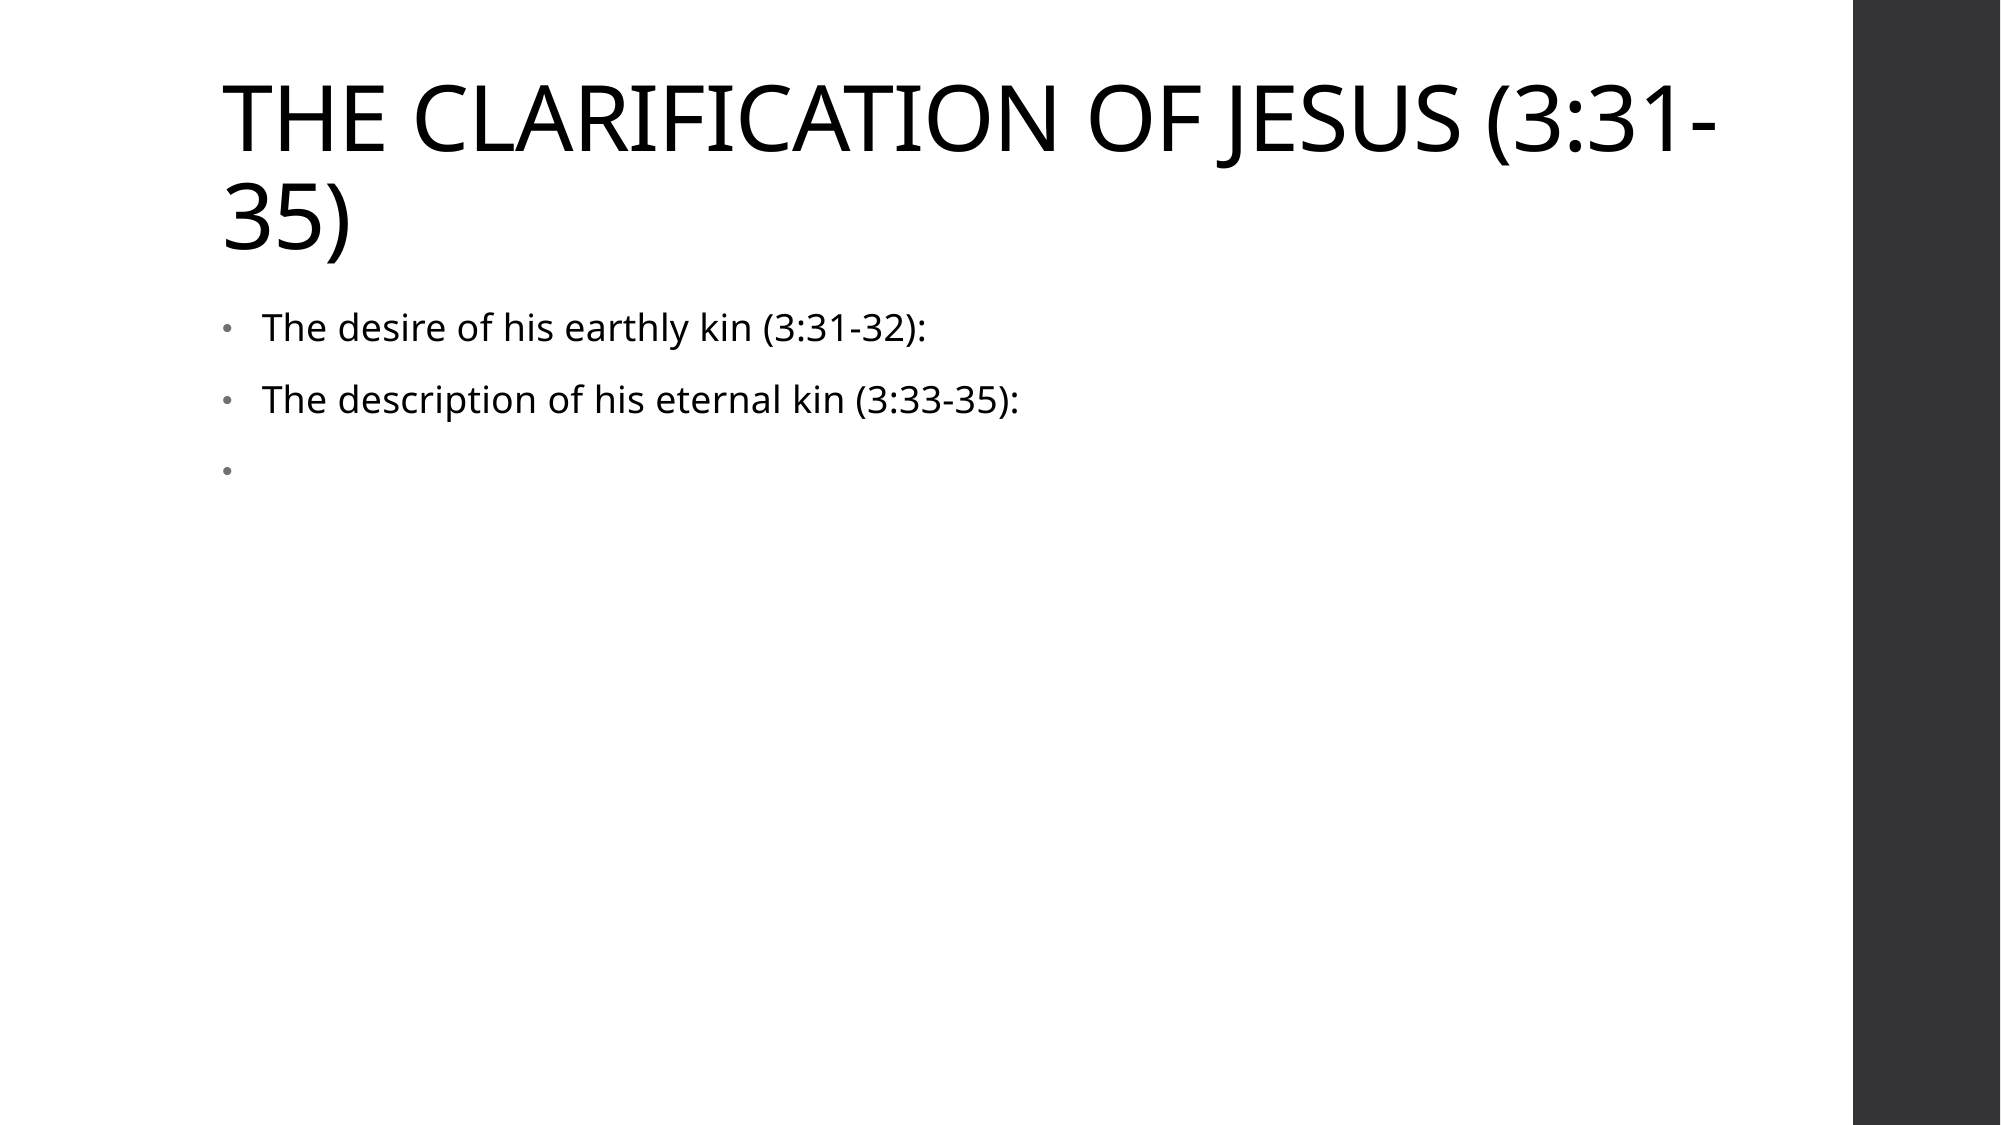

# THE CLARIFICATION OF JESUS (3:31-35)
 The desire of his earthly kin (3:31-32):
 The description of his eternal kin (3:33-35):